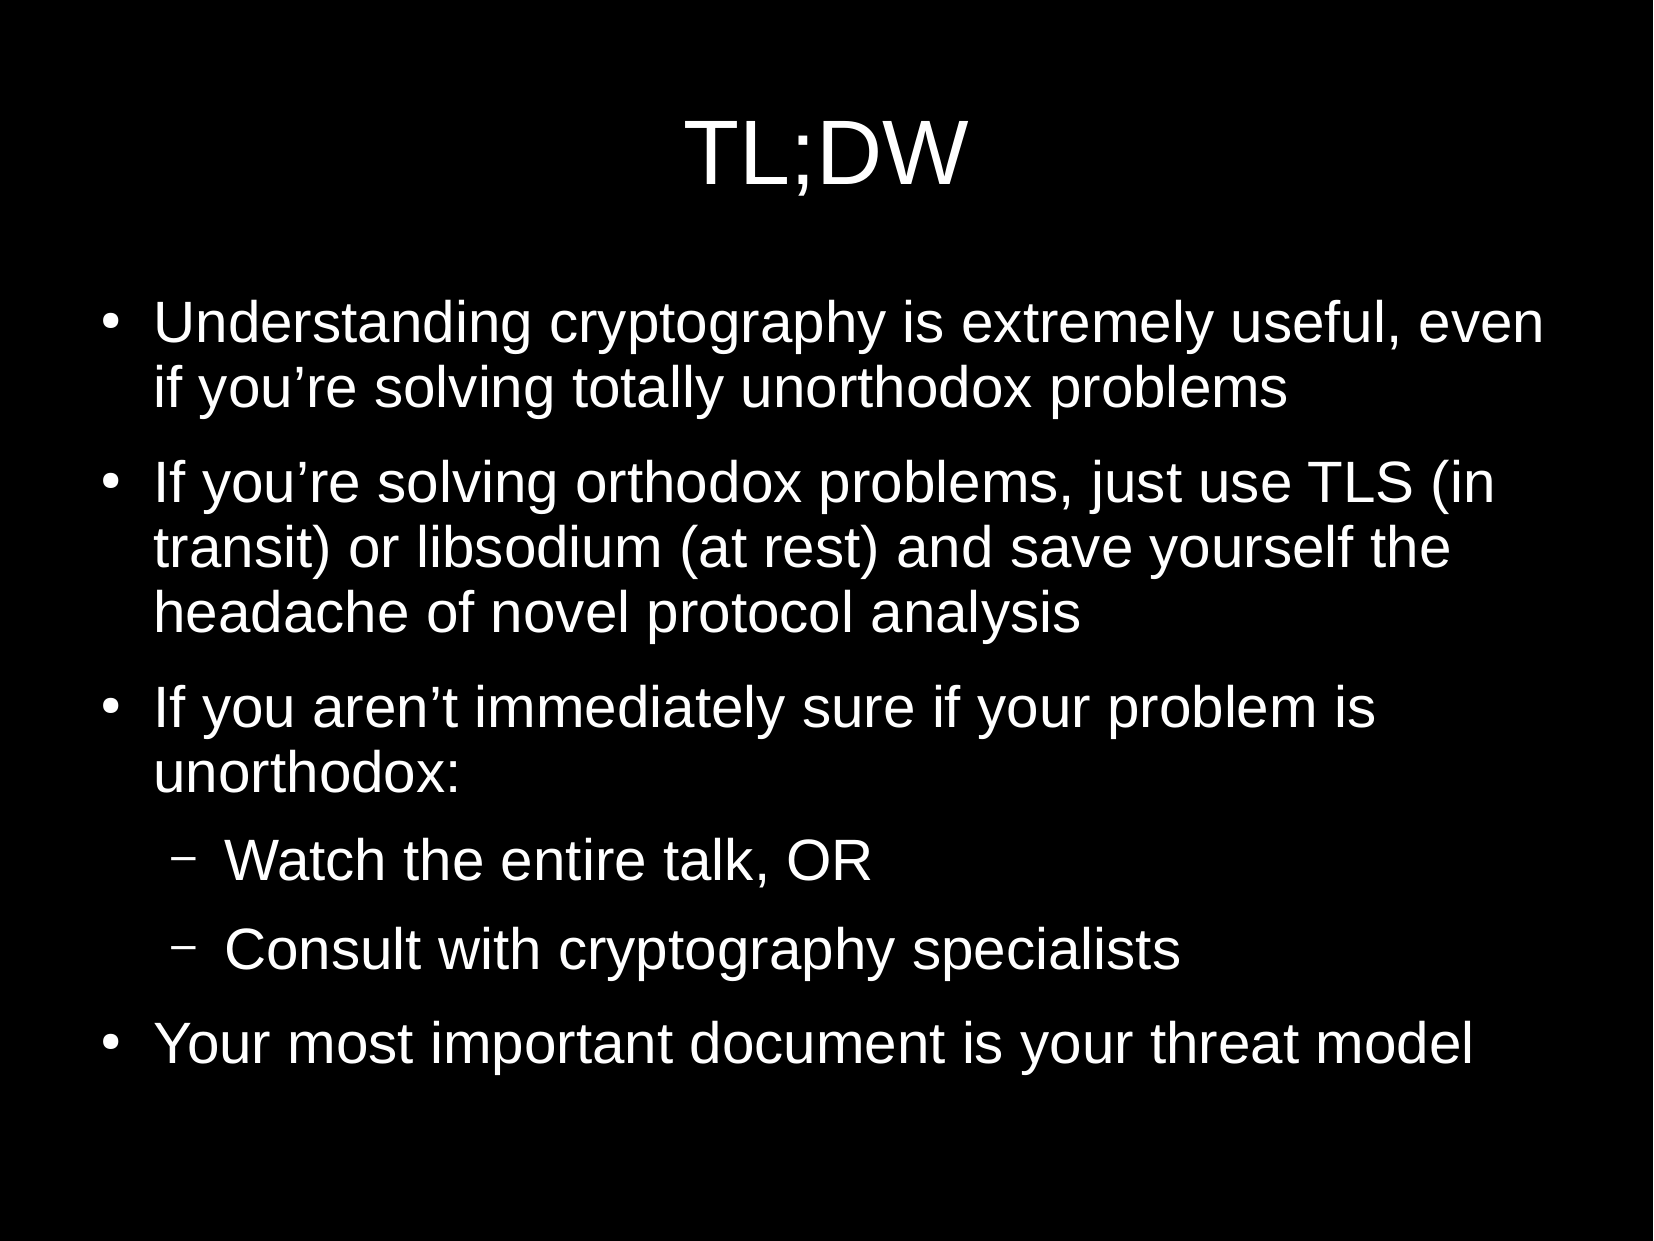

# TL;DW
Understanding cryptography is extremely useful, even if you’re solving totally unorthodox problems
If you’re solving orthodox problems, just use TLS (in transit) or libsodium (at rest) and save yourself the headache of novel protocol analysis
If you aren’t immediately sure if your problem is unorthodox:
Watch the entire talk, OR
Consult with cryptography specialists
Your most important document is your threat model